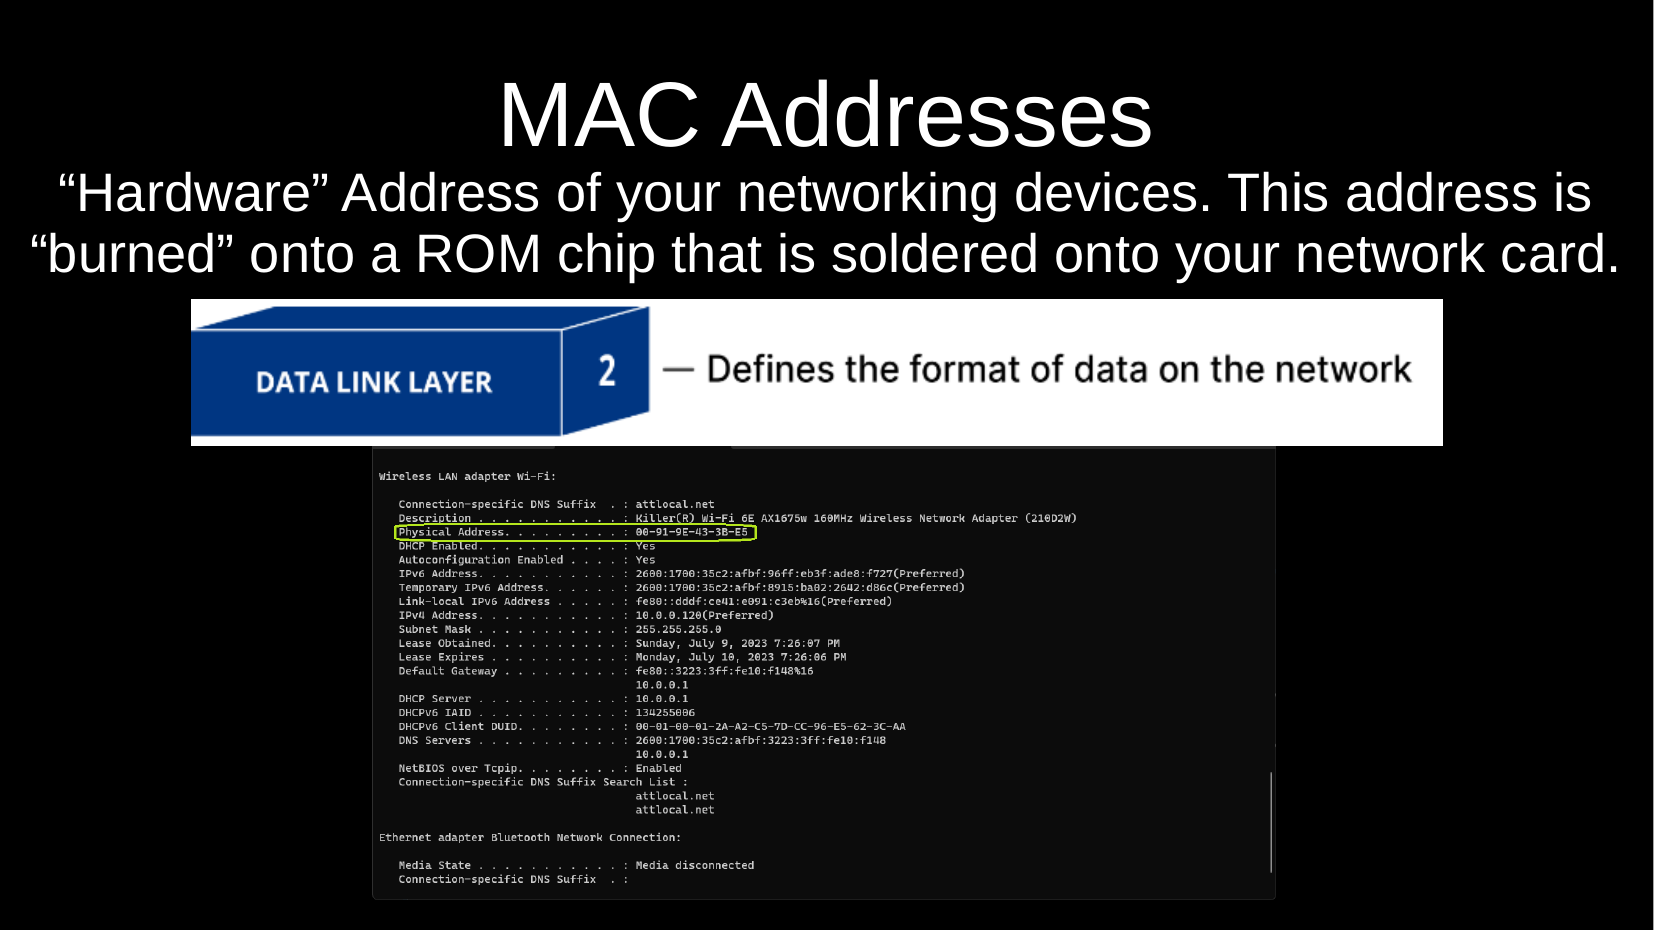

# MAC Addresses
“Hardware” Address of your networking devices. This address is “burned” onto a ROM chip that is soldered onto your network card.